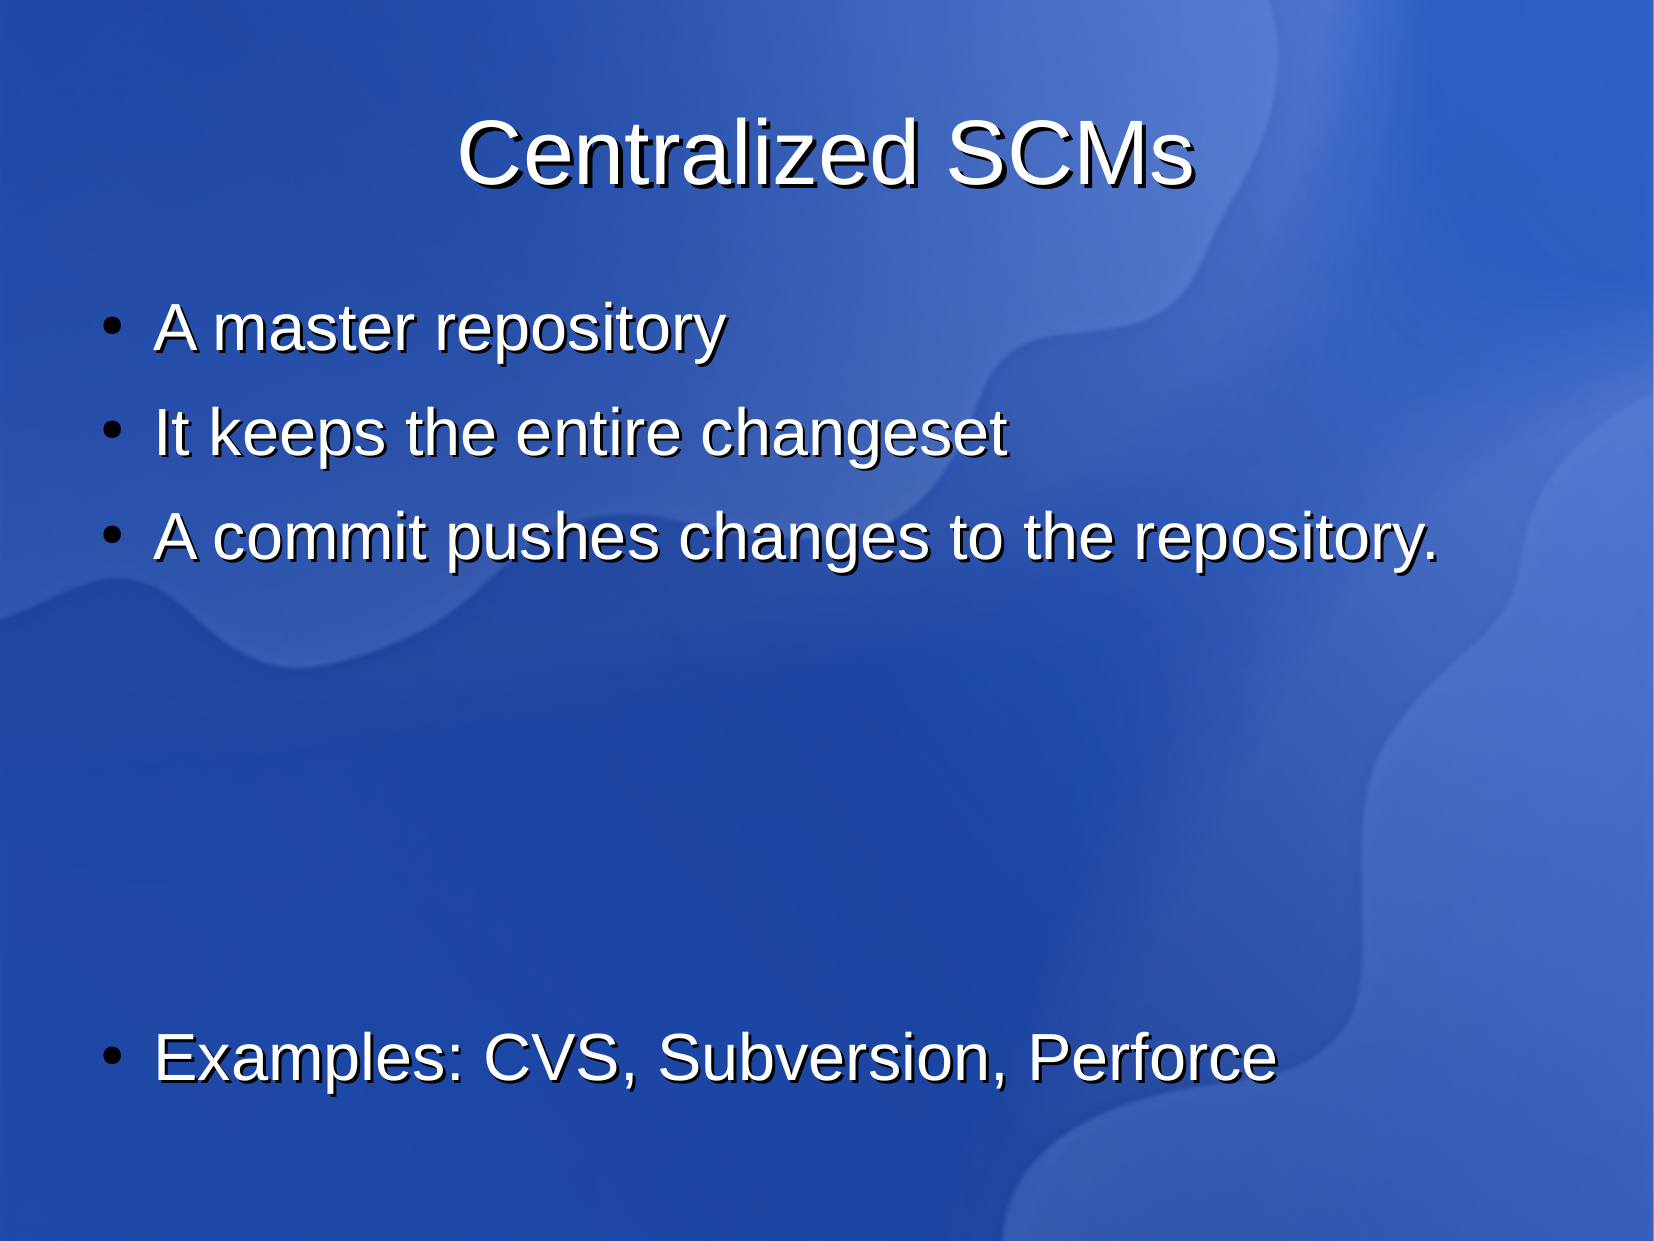

# Centralized SCMs
A master repository
It keeps the entire changeset
A commit pushes changes to the repository.
Examples: CVS, Subversion, Perforce